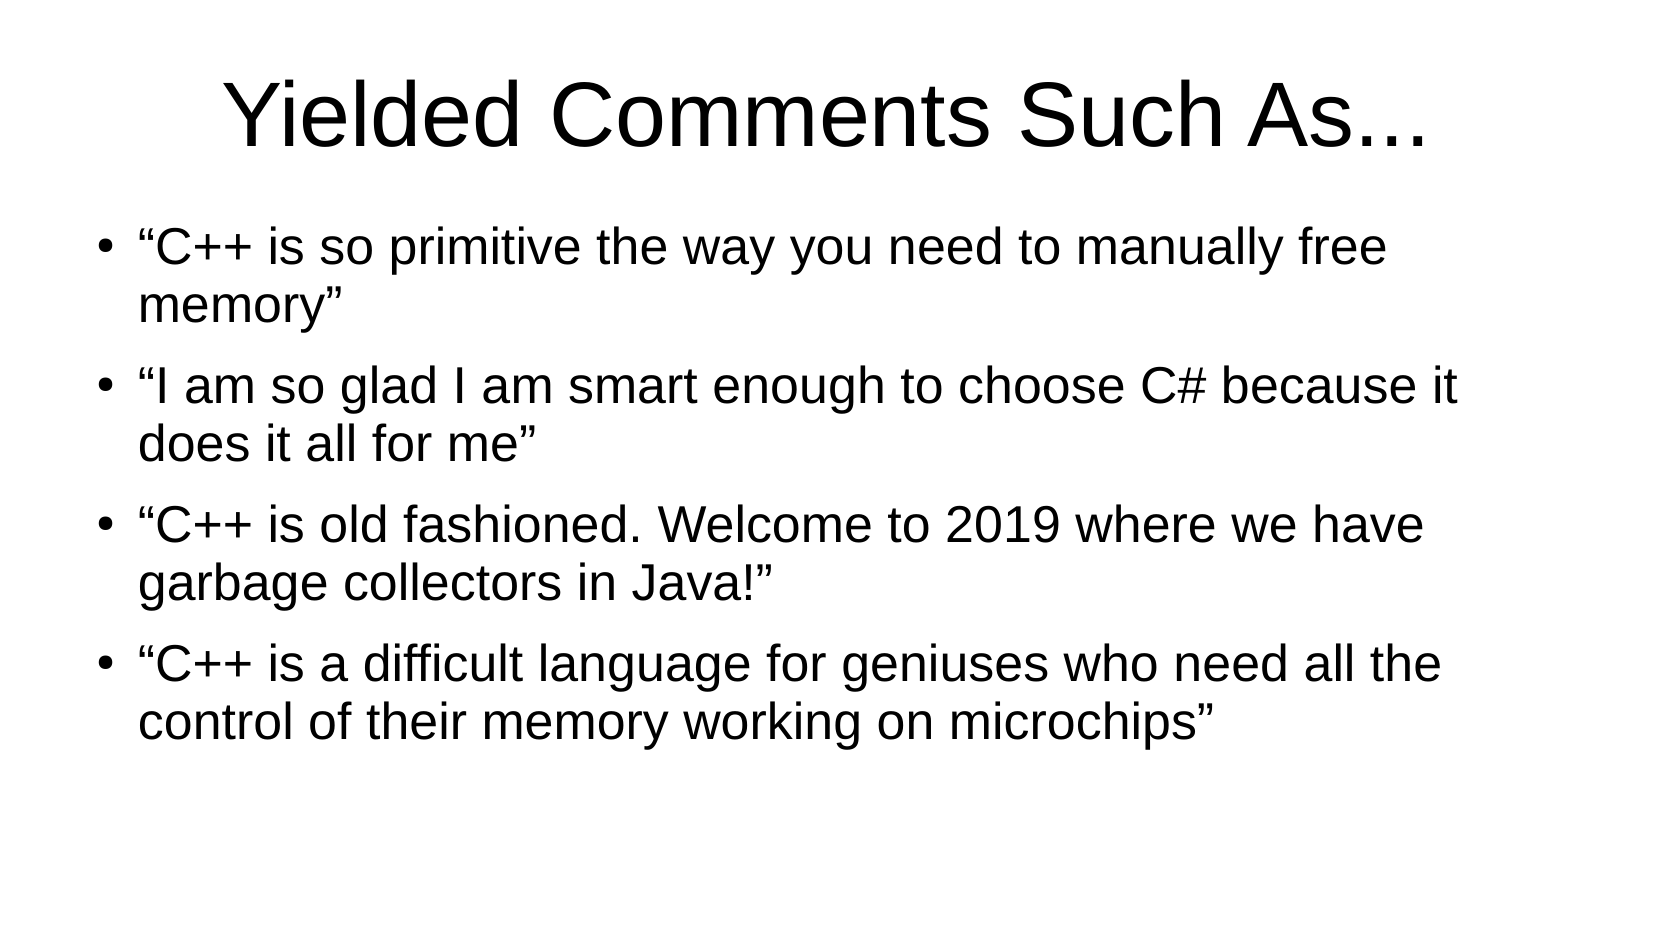

# Yielded Comments Such As...
“C++ is so primitive the way you need to manually free memory”
“I am so glad I am smart enough to choose C# because it does it all for me”
“C++ is old fashioned. Welcome to 2019 where we have garbage collectors in Java!”
“C++ is a difficult language for geniuses who need all the control of their memory working on microchips”